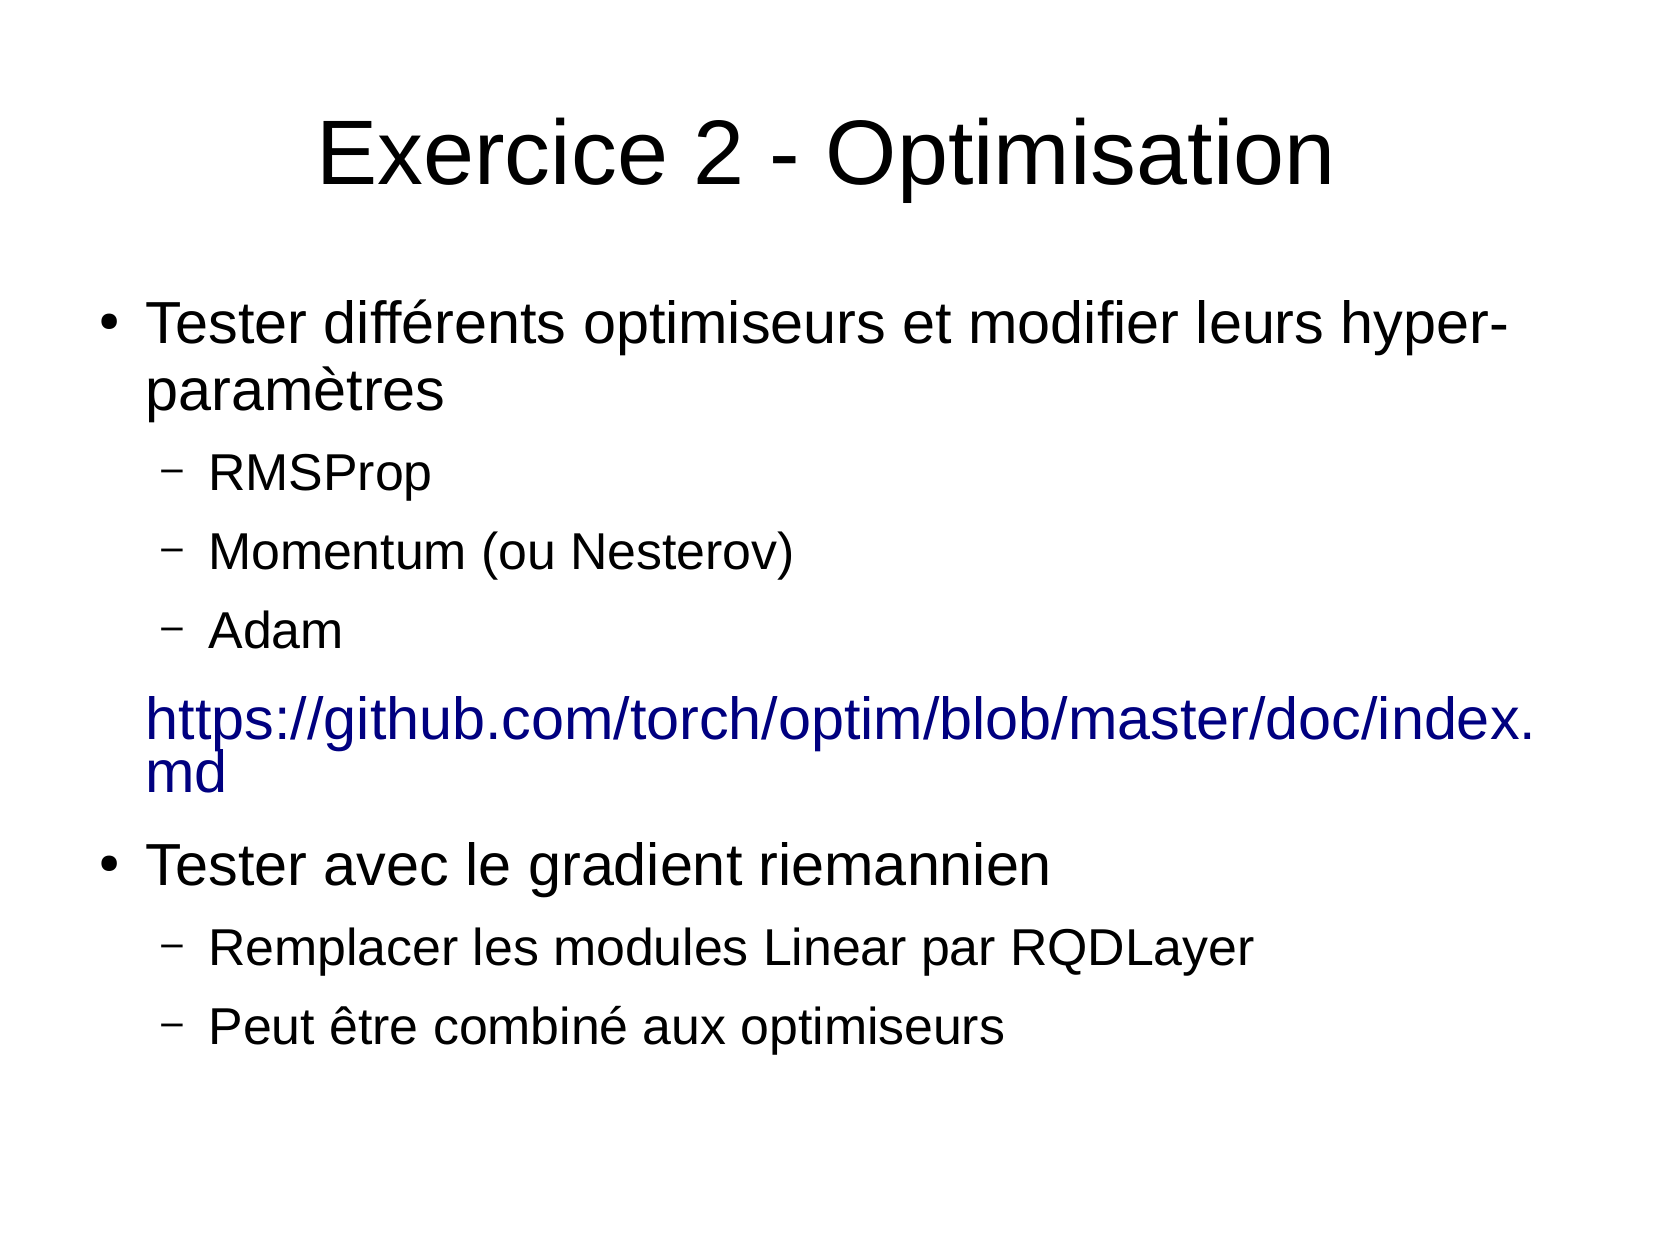

# Exercice 2 - Optimisation
Tester différents optimiseurs et modifier leurs hyper-paramètres
RMSProp
Momentum (ou Nesterov)
Adam
https://github.com/torch/optim/blob/master/doc/index.md
Tester avec le gradient riemannien
Remplacer les modules Linear par RQDLayer
Peut être combiné aux optimiseurs